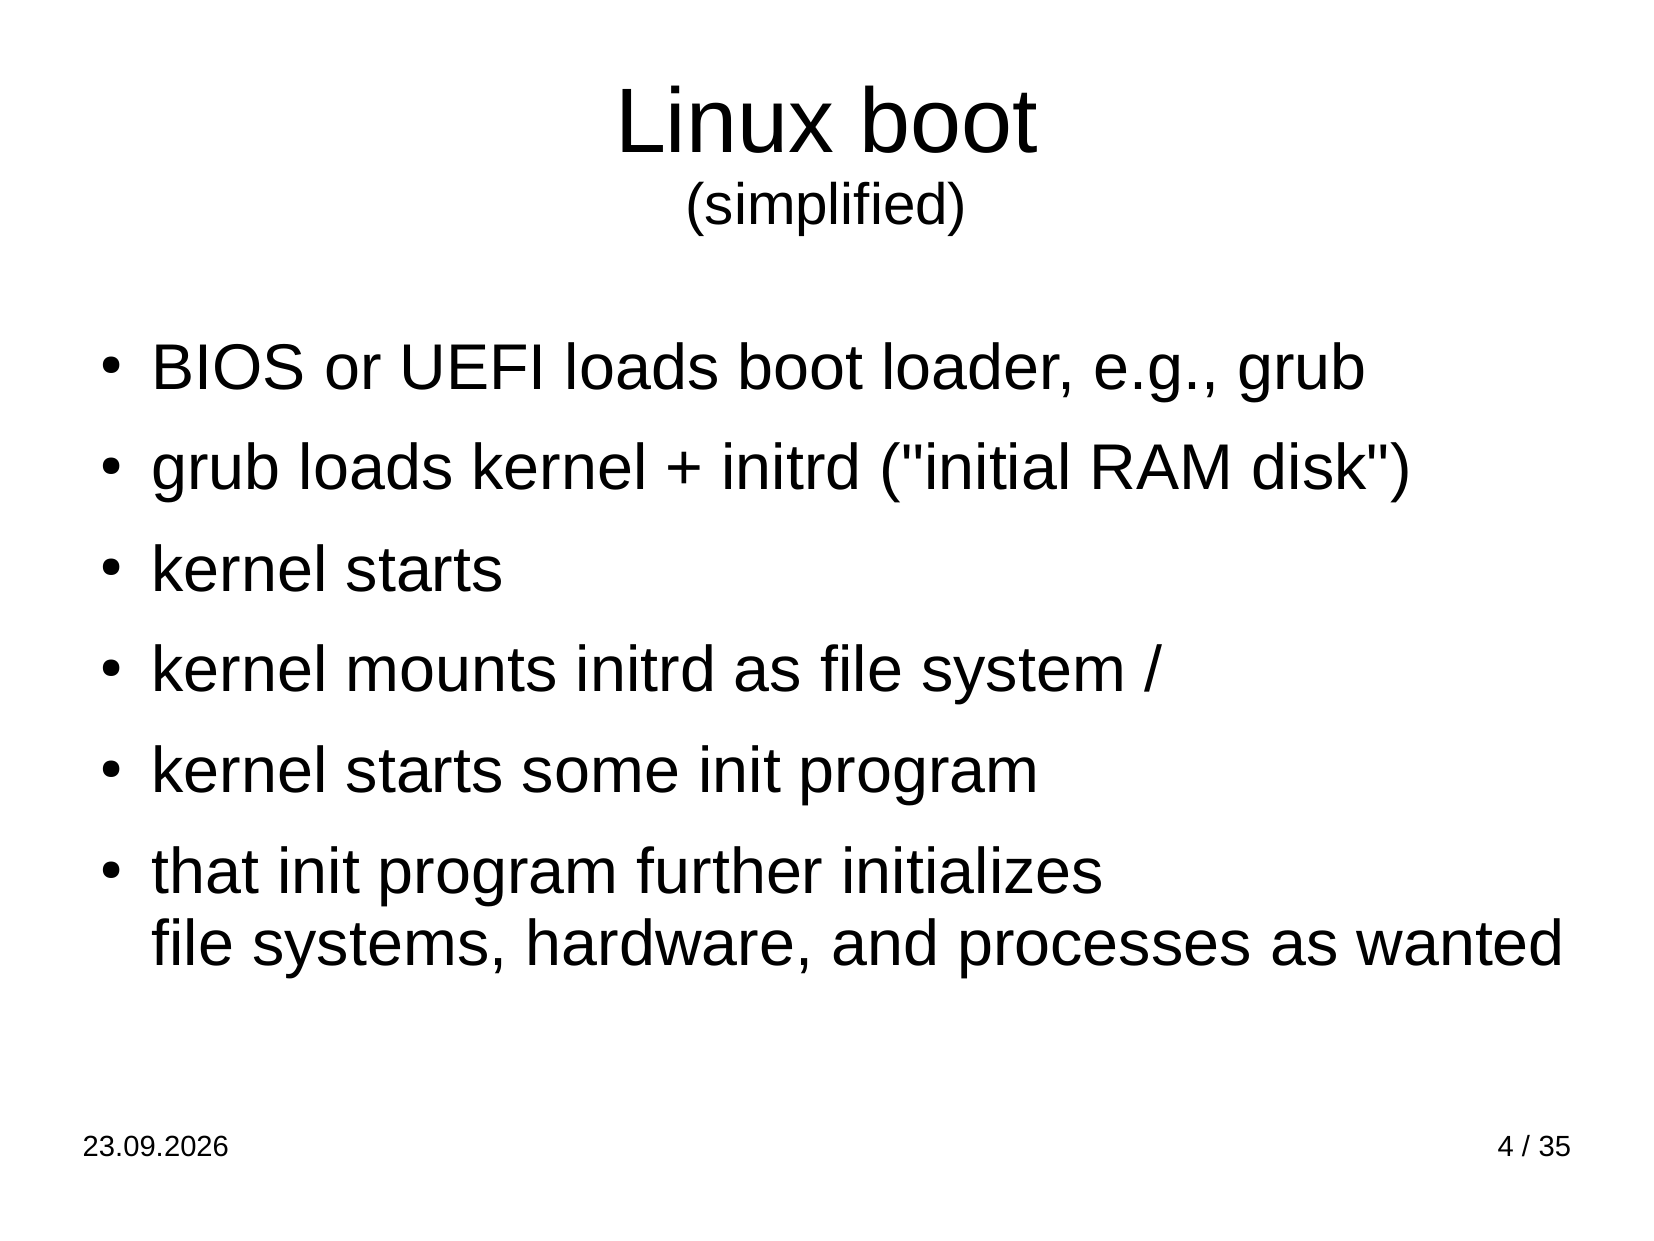

# Linux boot (simplified)
BIOS or UEFI loads boot loader, e.g., grub
grub loads kernel + initrd ("initial RAM disk")
kernel starts
kernel mounts initrd as file system /
kernel starts some init program
that init program further initializes
file systems, hardware, and processes as wanted